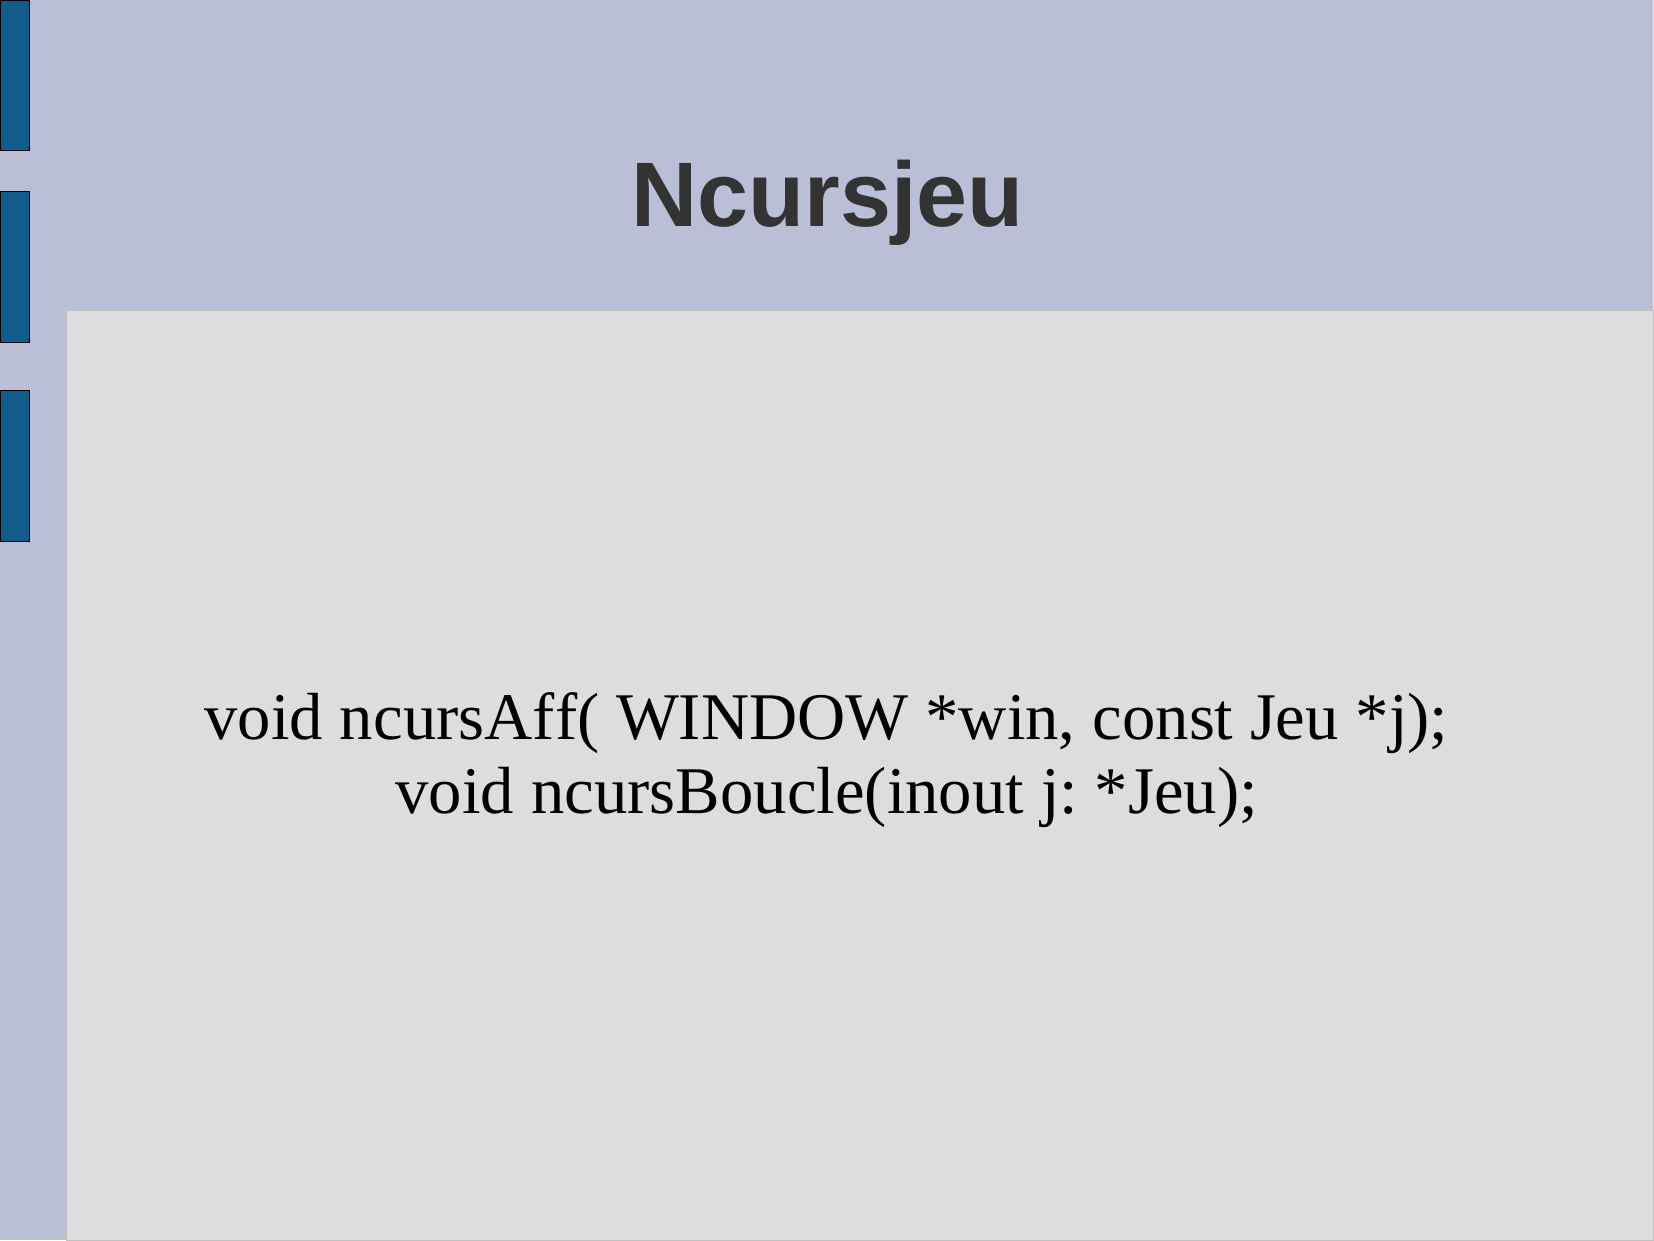

# Ncursjeu
void ncursAff( WINDOW *win, const Jeu *j);
void ncursBoucle(inout j: *Jeu);